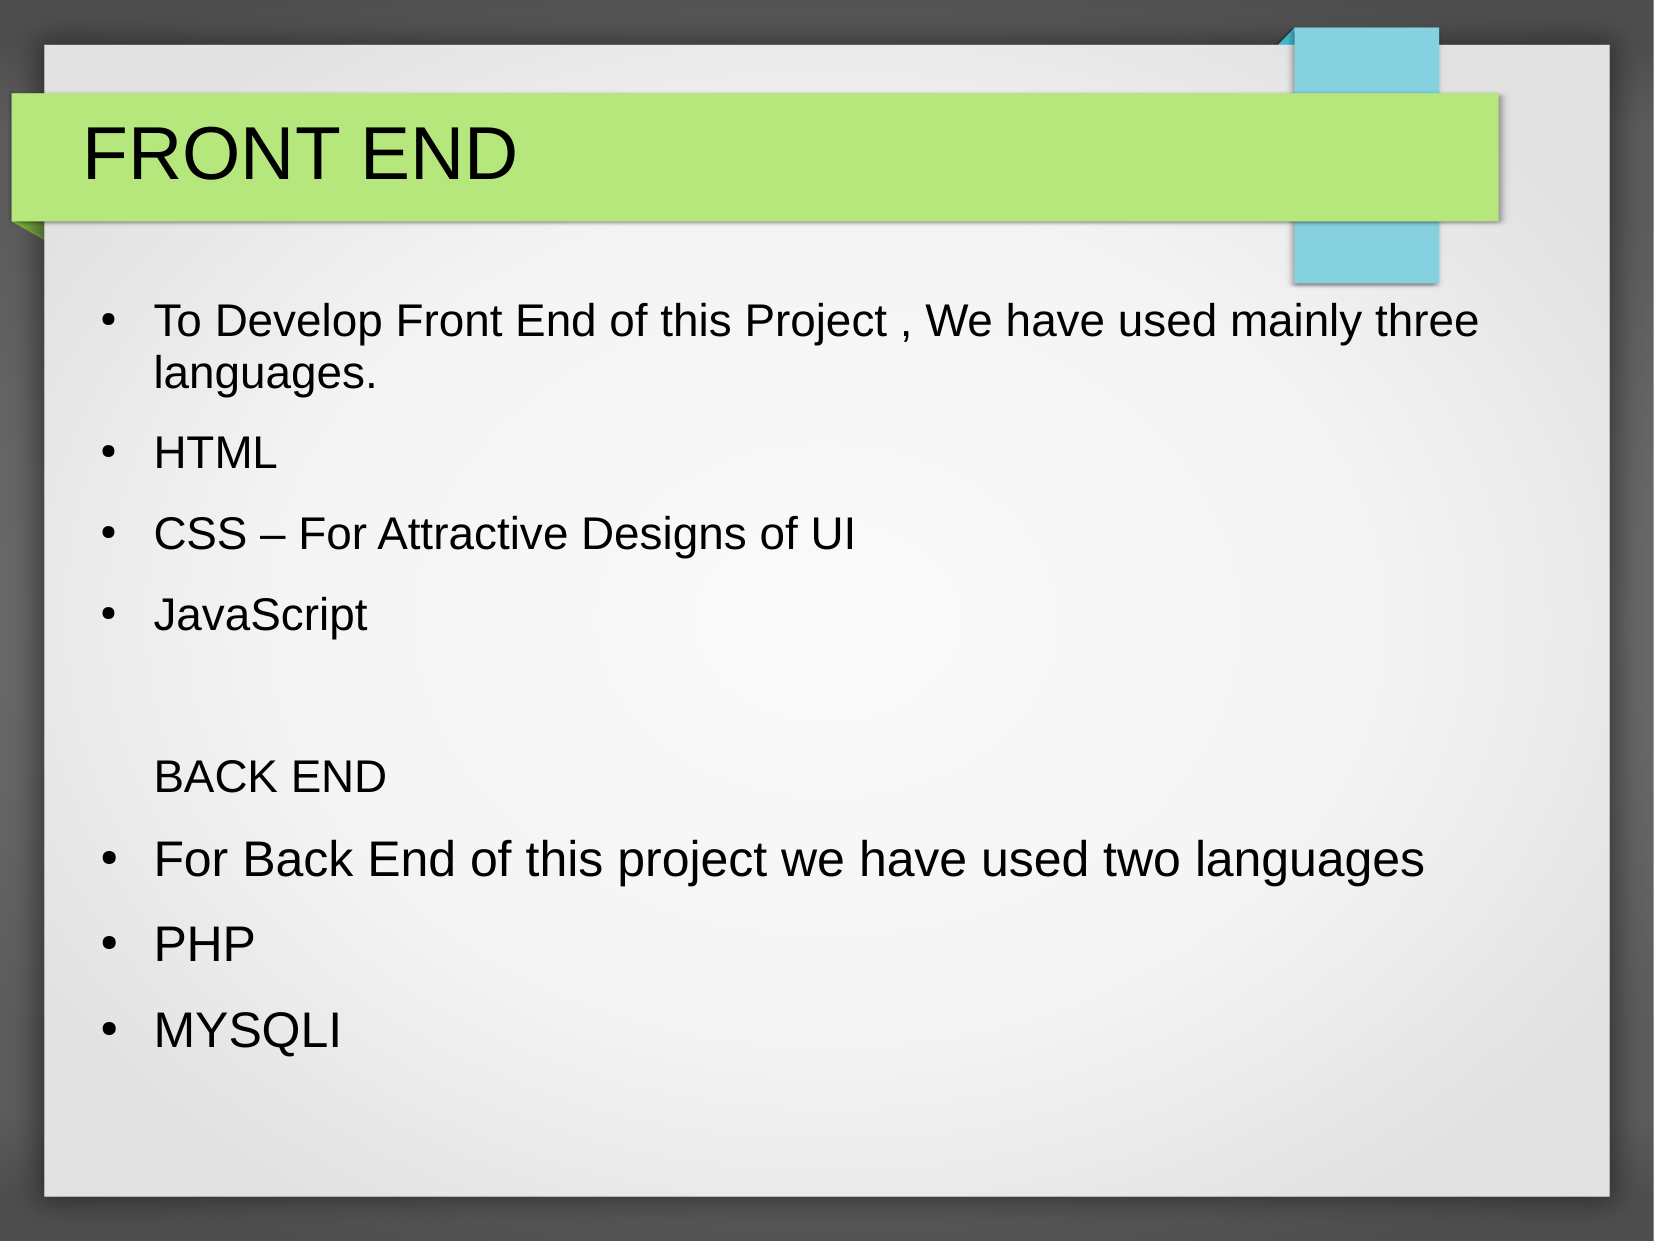

# FRONT END
To Develop Front End of this Project , We have used mainly three languages.
HTML
CSS – For Attractive Designs of UI
JavaScript
BACK END
For Back End of this project we have used two languages
PHP
MYSQLI